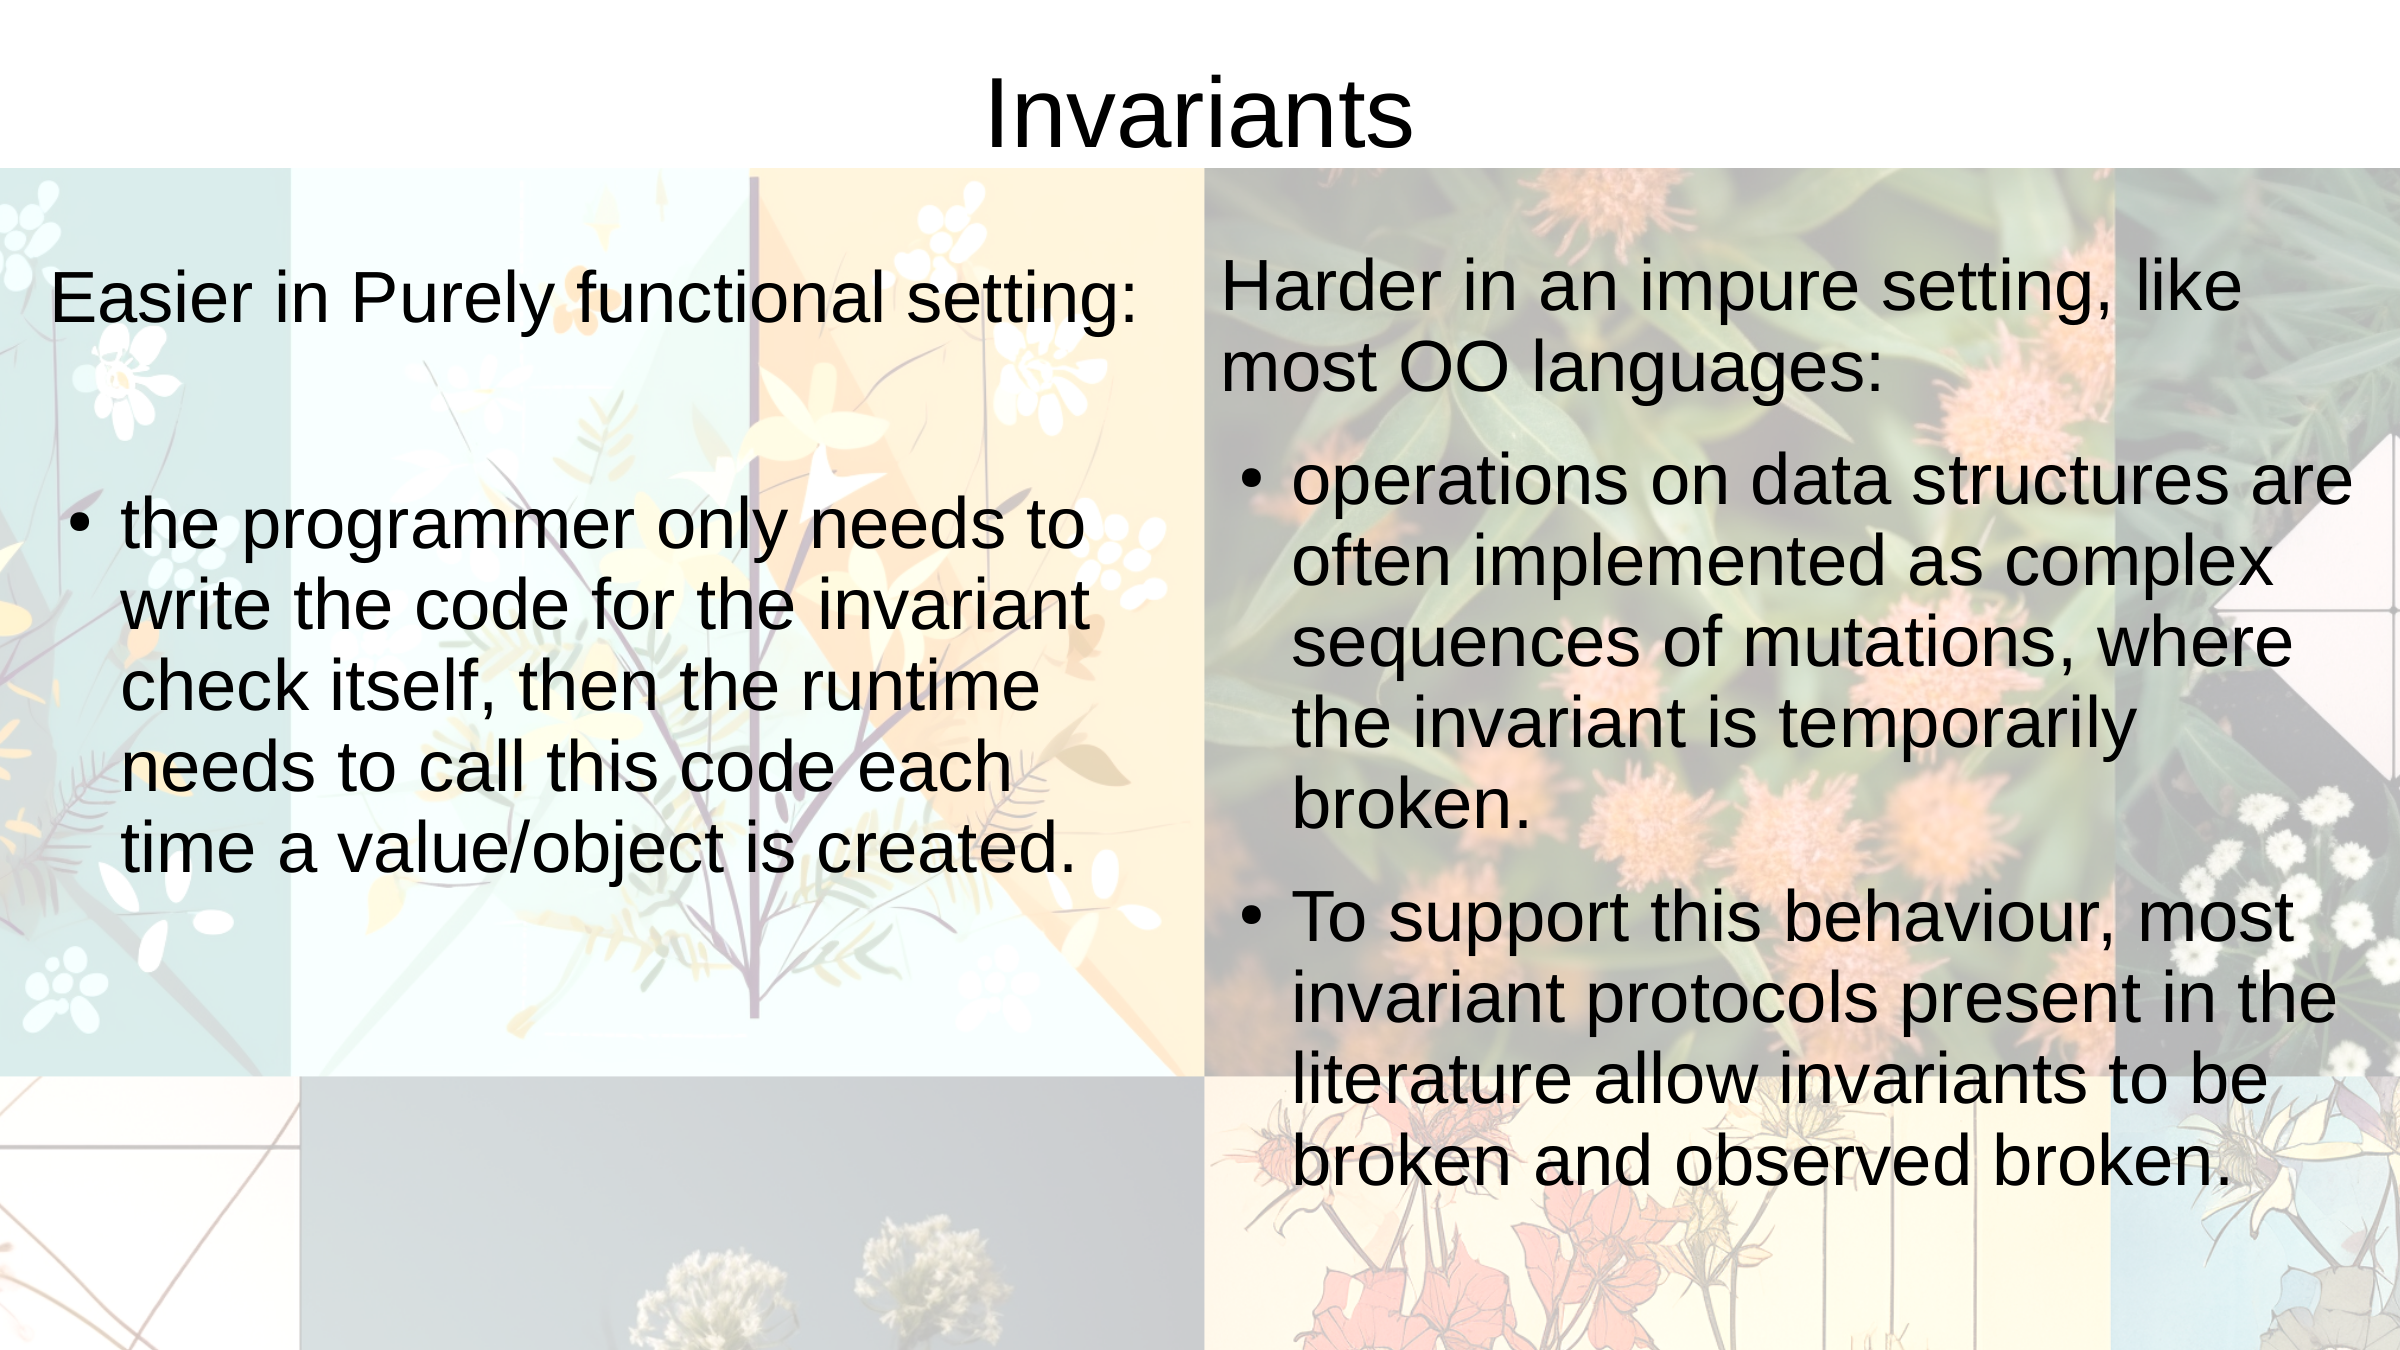

Invariants
Harder in an impure setting, like most OO languages:
operations on data structures are often implemented as complex sequences of mutations, where the invariant is temporarily broken.
To support this behaviour, most invariant protocols present in the literature allow invariants to be broken and observed broken.
# Easier in Purely functional setting:
the programmer only needs to write the code for the invariant check itself, then the runtime needs to call this code each time a value/object is created.